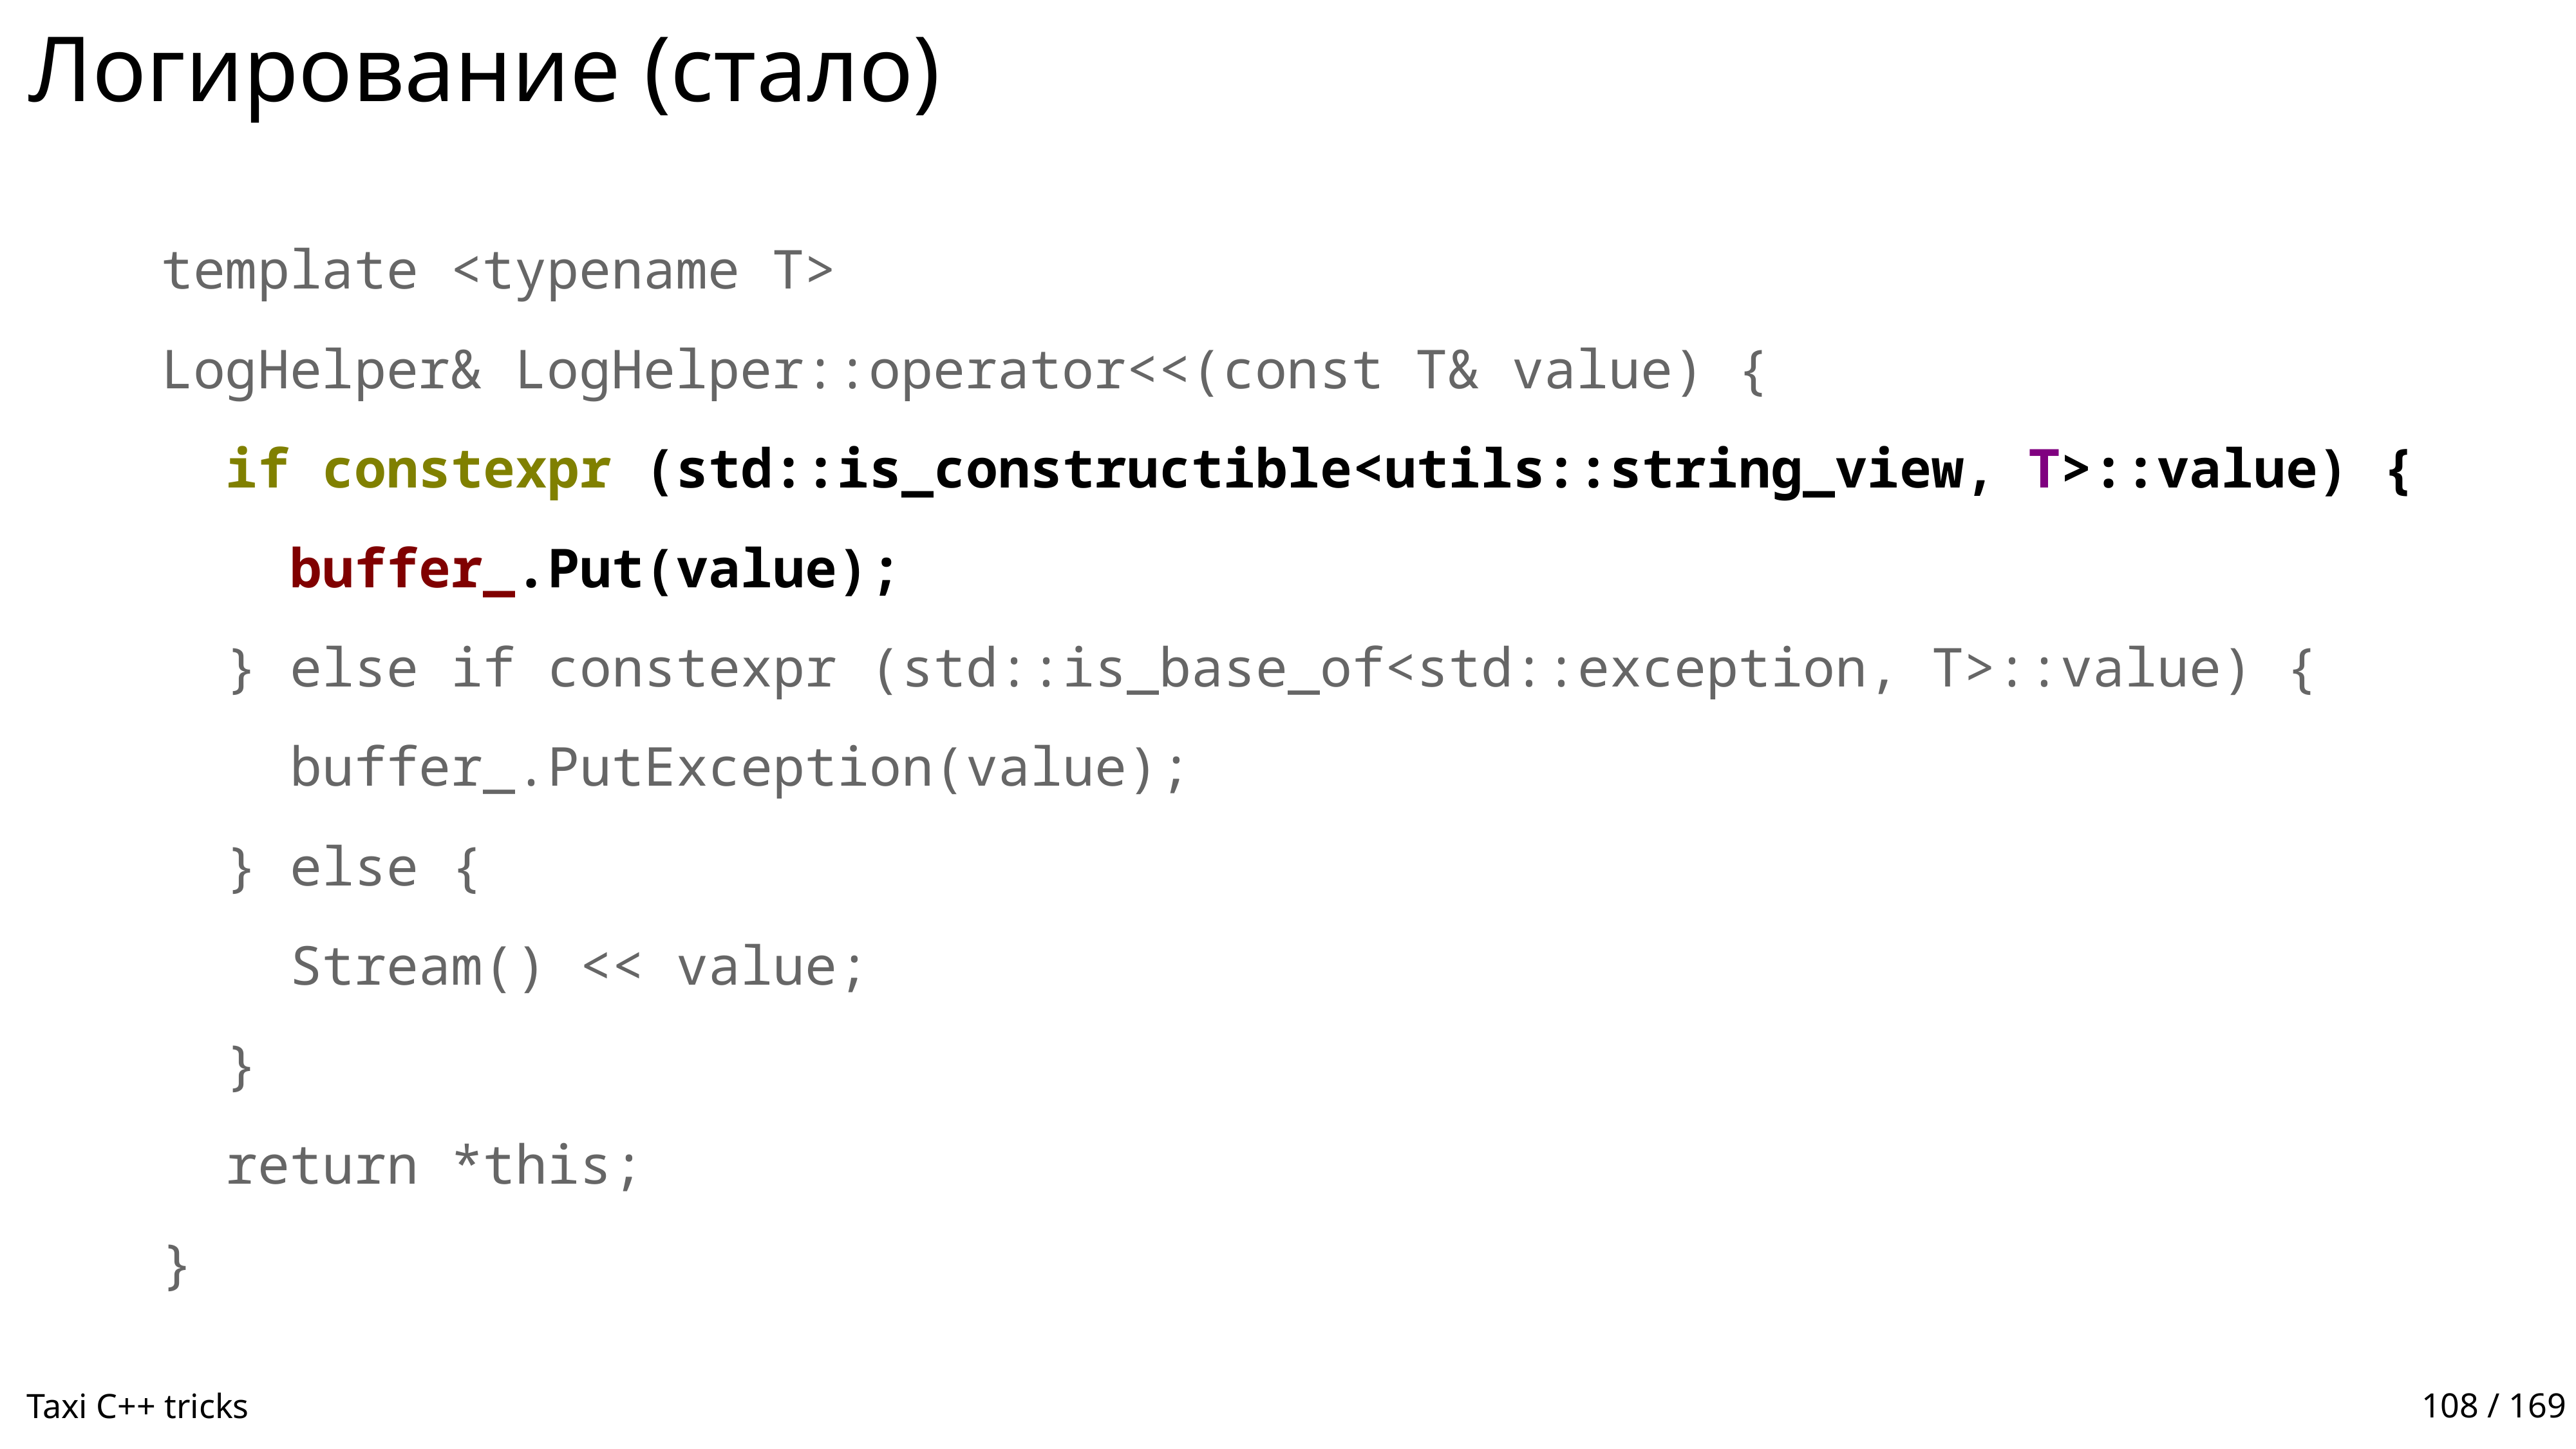

# Логирование (стало)
 template <typename T>
 LogHelper& LogHelper::operator<<(const T& value) {
 if constexpr (std::is_constructible<utils::string_view, T>::value) {
 buffer_.Put(value);
 } else if constexpr (std::is_base_of<std::exception, T>::value) {
 buffer_.PutException(value);
 } else {
 Stream() << value;
 }
 return *this;
 }
Taxi C++ tricks